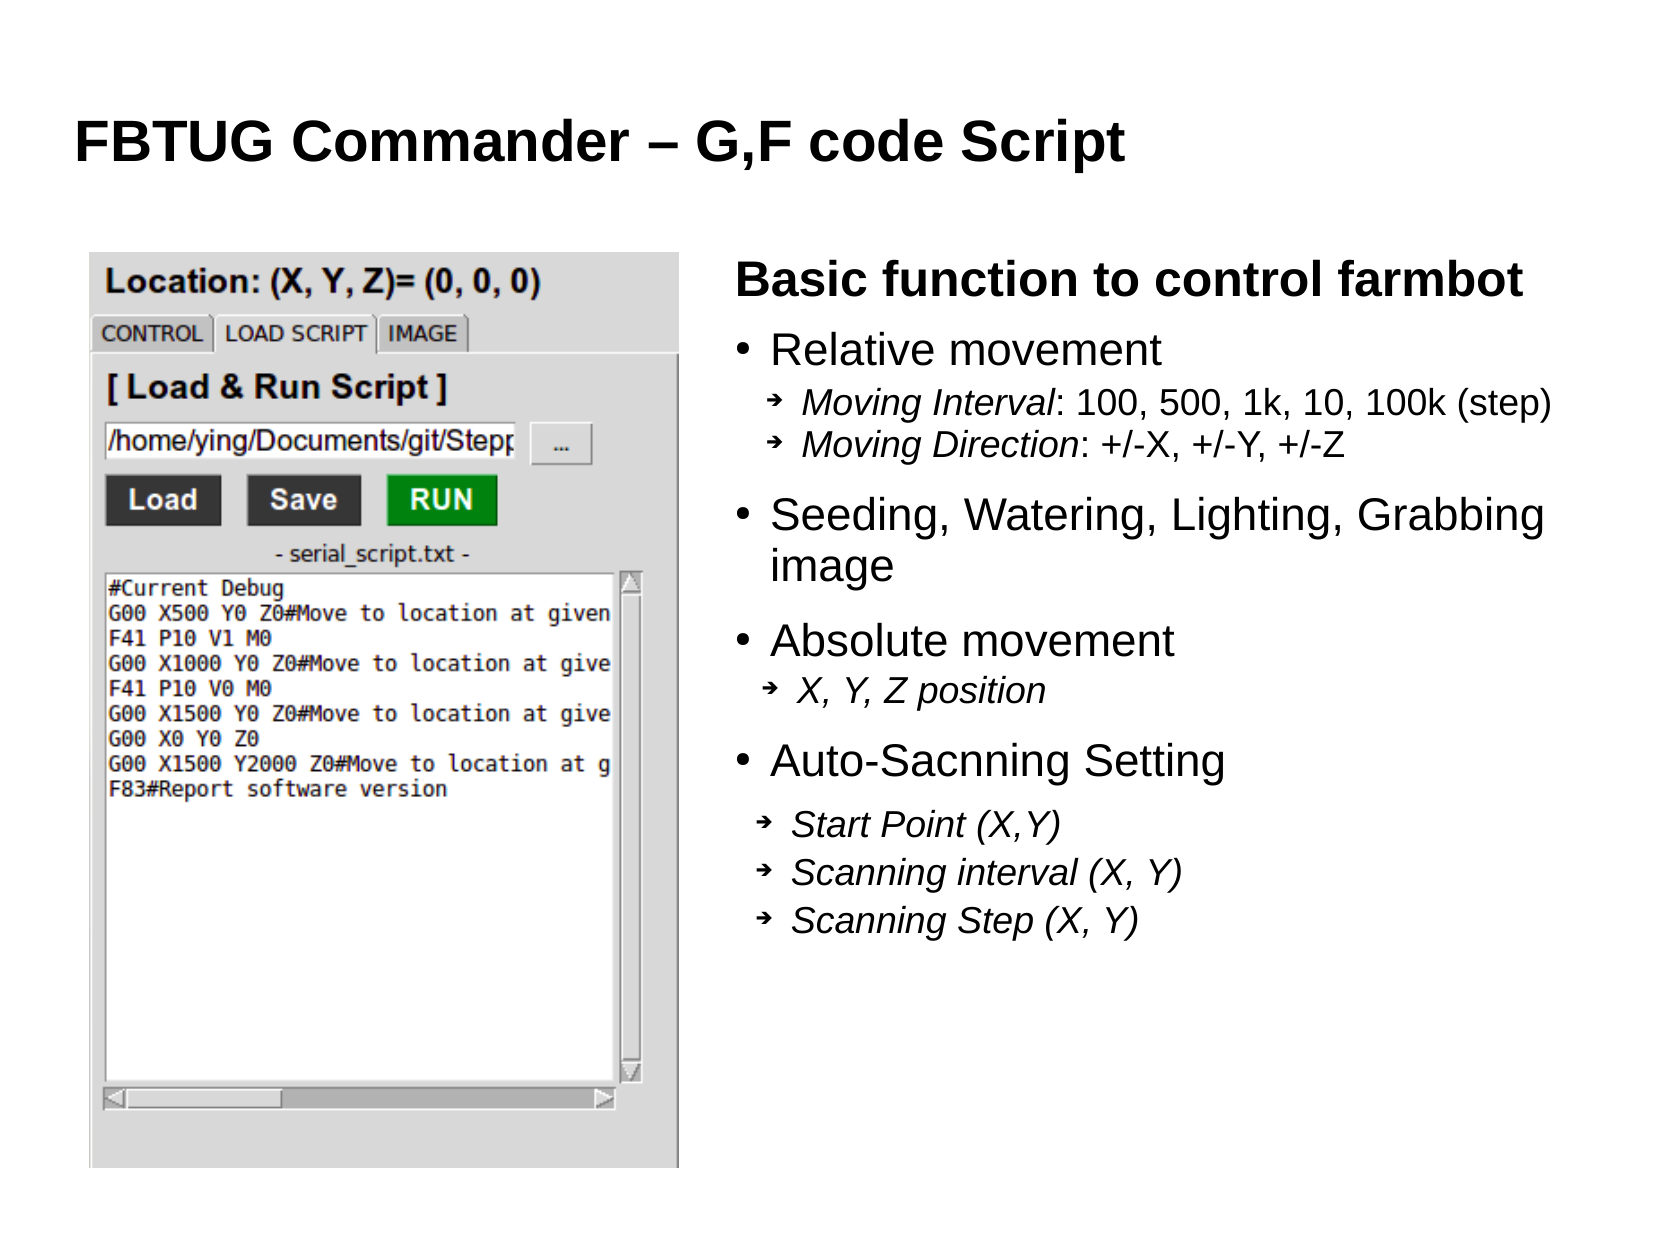

FBTUG Commander – G,F code Script
Basic function to control farmbot
Relative movement
Moving Interval: 100, 500, 1k, 10, 100k (step)
Moving Direction: +/-X, +/-Y, +/-Z
Seeding, Watering, Lighting, Grabbing image
Absolute movement
X, Y, Z position
Auto-Sacnning Setting
Start Point (X,Y)
Scanning interval (X, Y)
Scanning Step (X, Y)